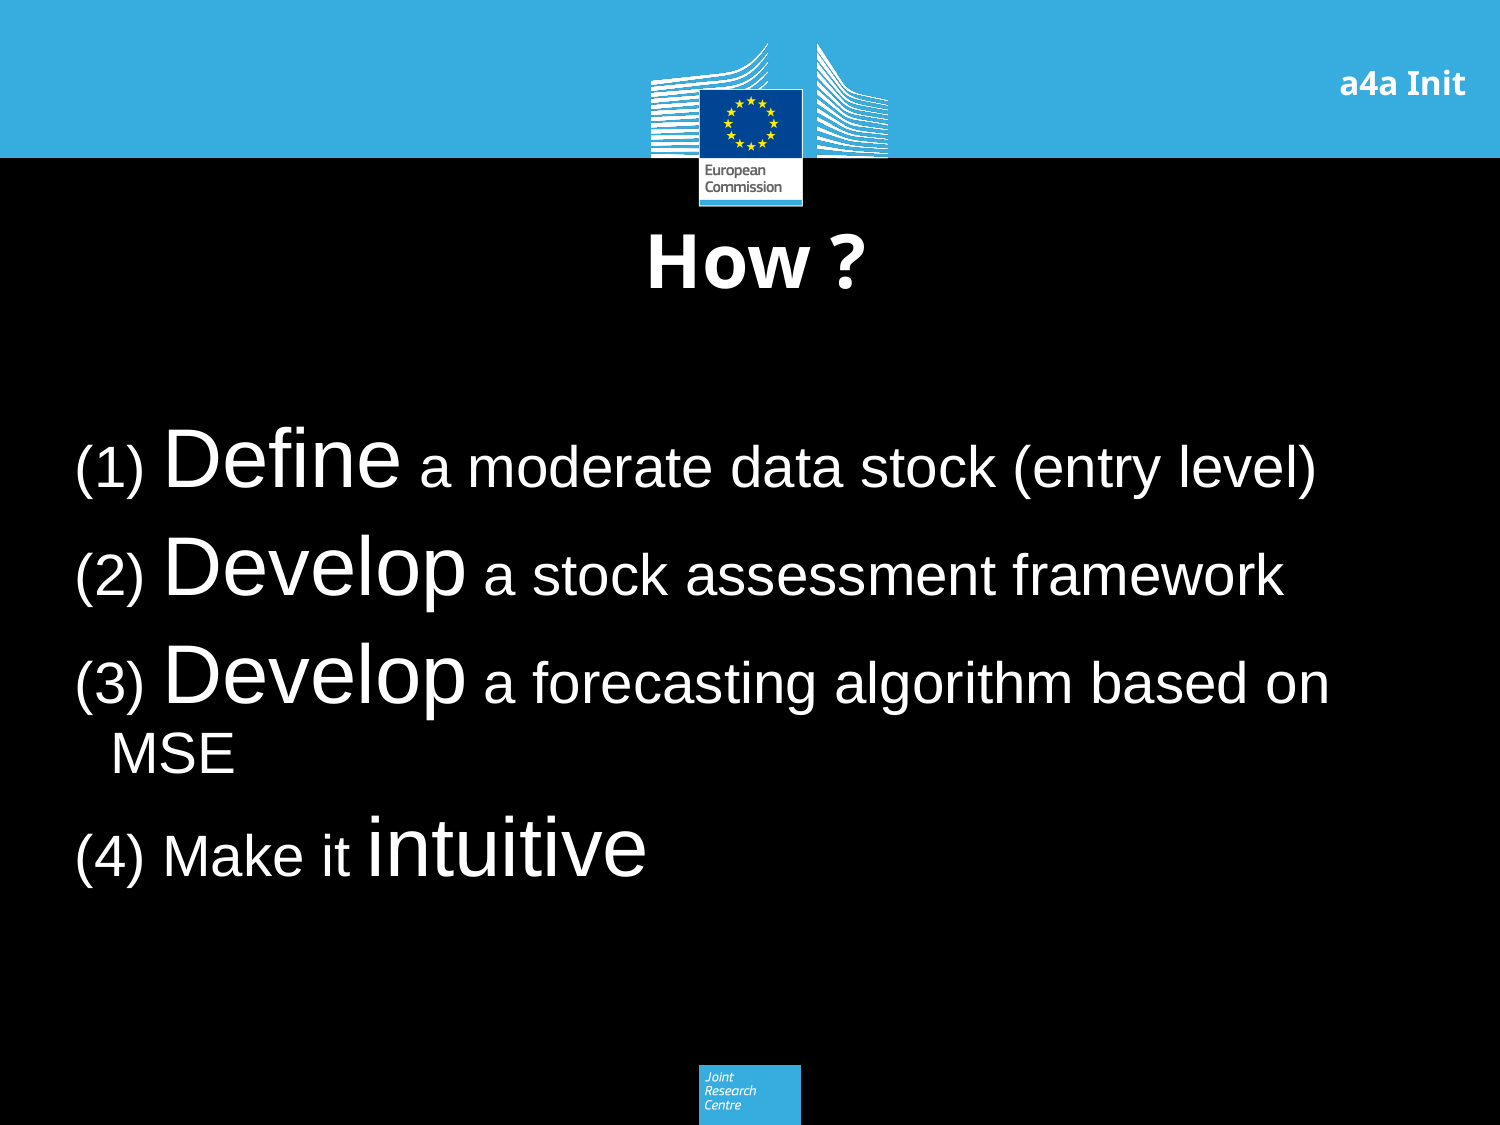

a4a Init
# How ?
 Define a moderate data stock (entry level)
 Develop a stock assessment framework
 Develop a forecasting algorithm based on MSE
 Make it intuitive